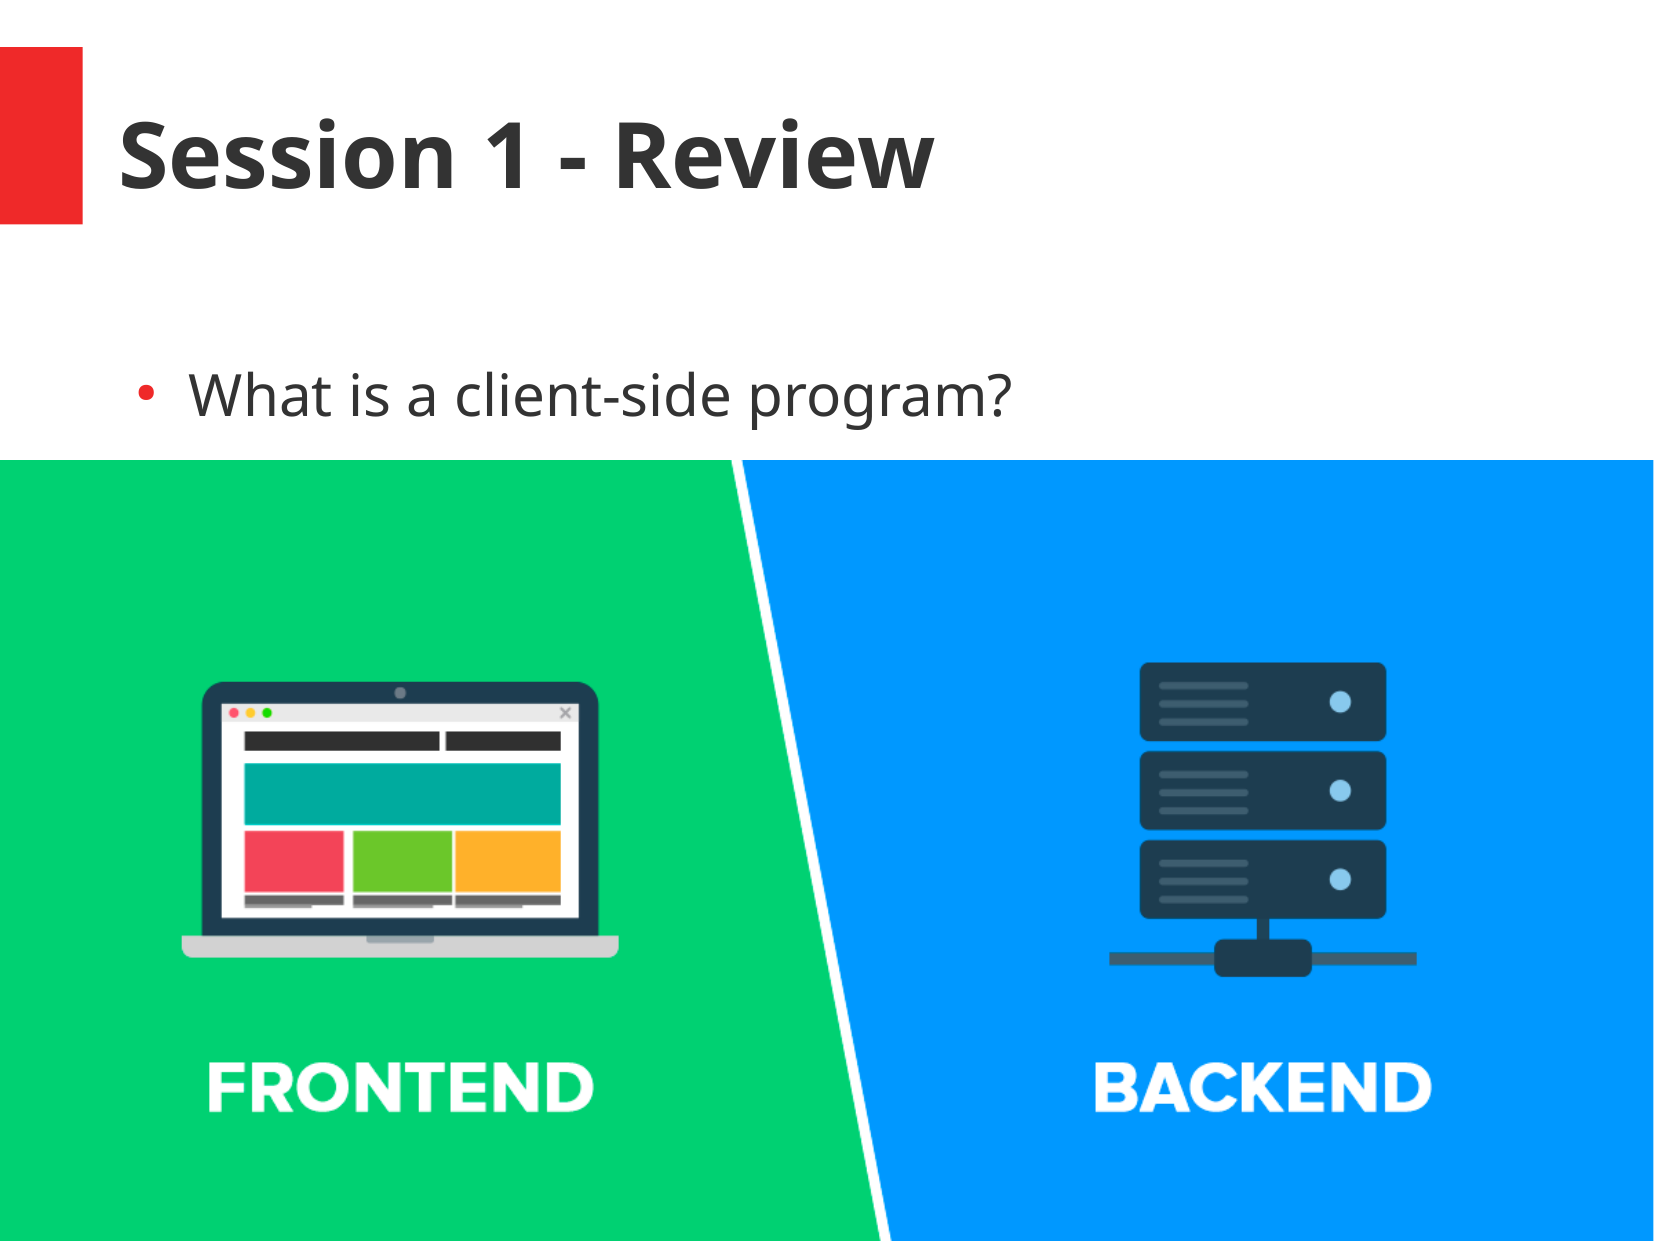

# Session 1 - Review
What is a client-side program?
30